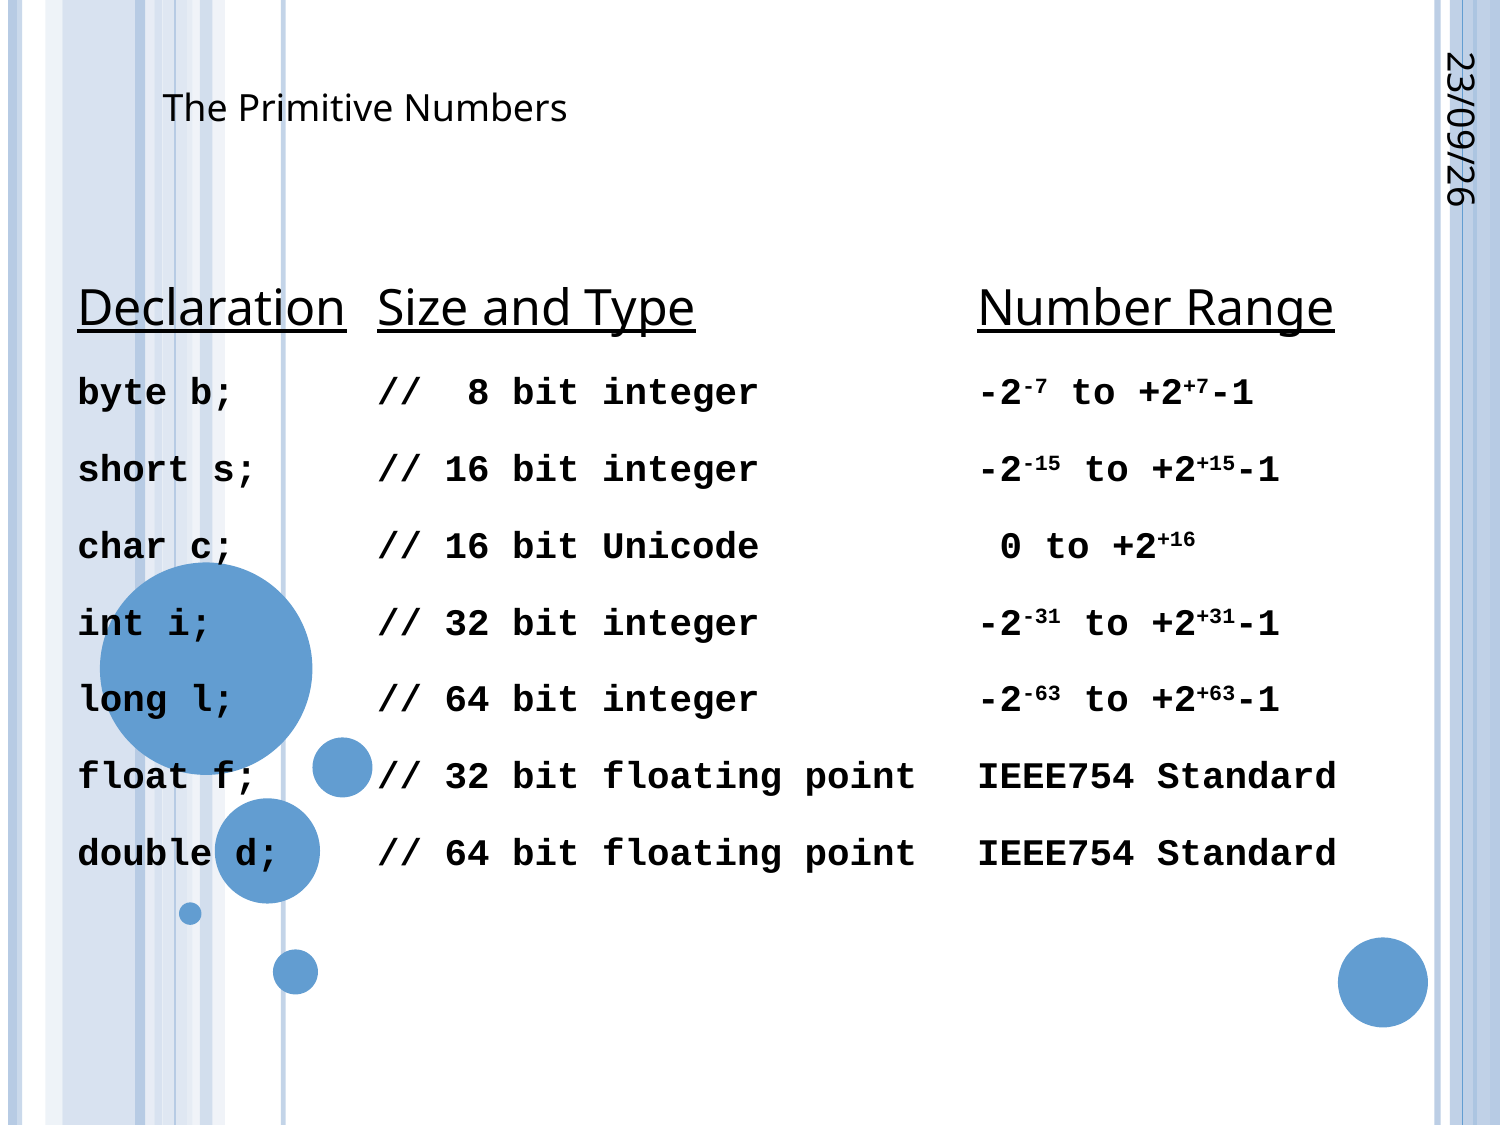

The Primitive Numbers
# Declaration	Size and Type		Number Range
byte b;	// 8 bit integer 		-2-7 to +2+7-1
short s;	// 16 bit integer 		-2-15 to +2+15-1
char c;	// 16 bit Unicode		 0 to +2+16
int i;		// 32 bit integer 		-2-31 to +2+31-1
long l;	// 64 bit integer 		-2-63 to +2+63-1
float f;	// 32 bit floating point	IEEE754 Standard
double d;	// 64 bit floating point	IEEE754 Standard